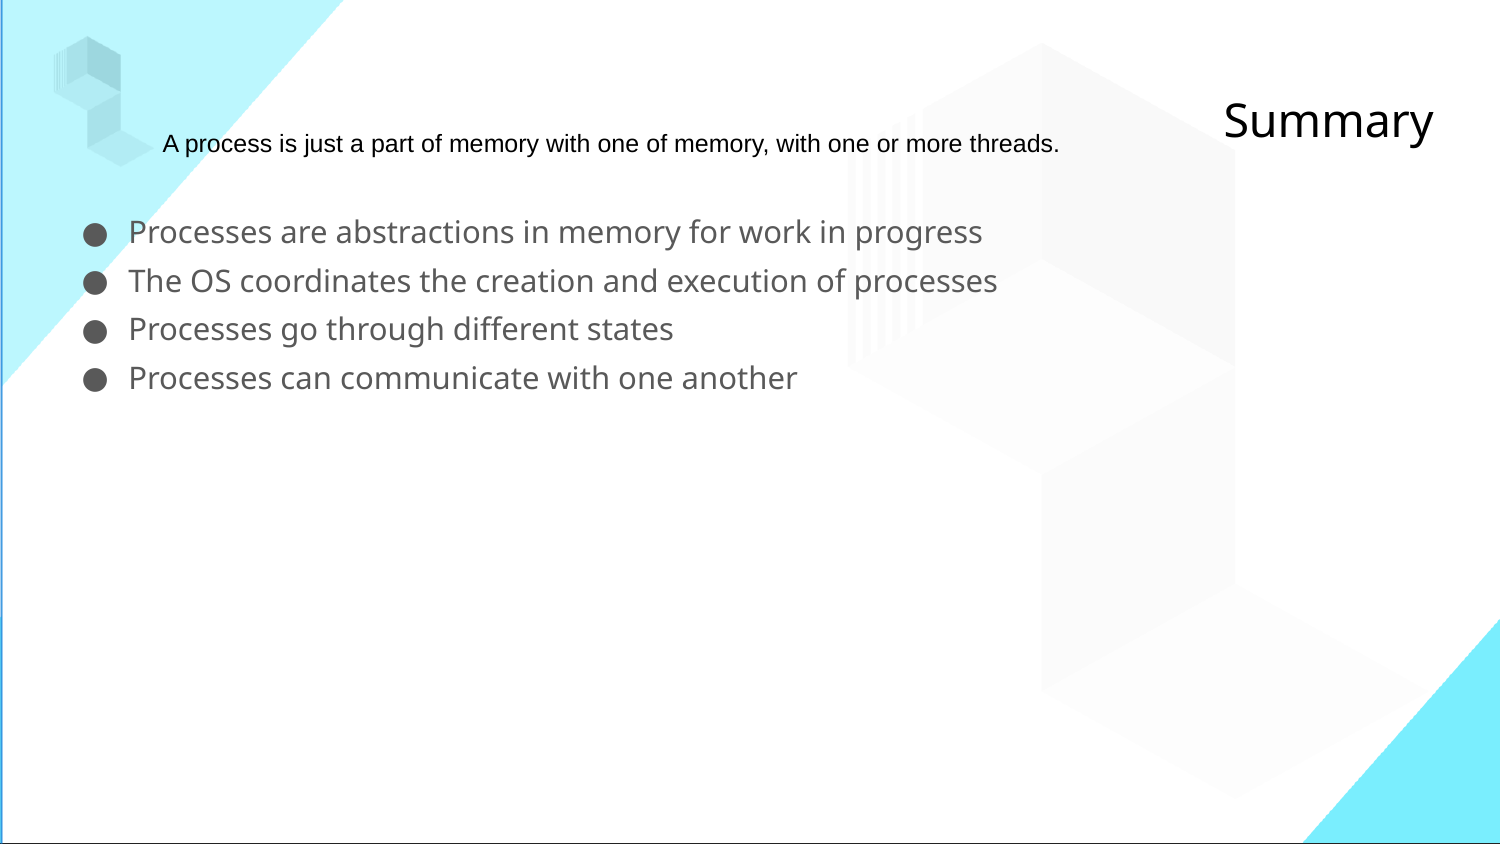

# Summary
A process is just a part of memory with one of memory, with one or more threads.
Processes are abstractions in memory for work in progress
The OS coordinates the creation and execution of processes
Processes go through different states
Processes can communicate with one another